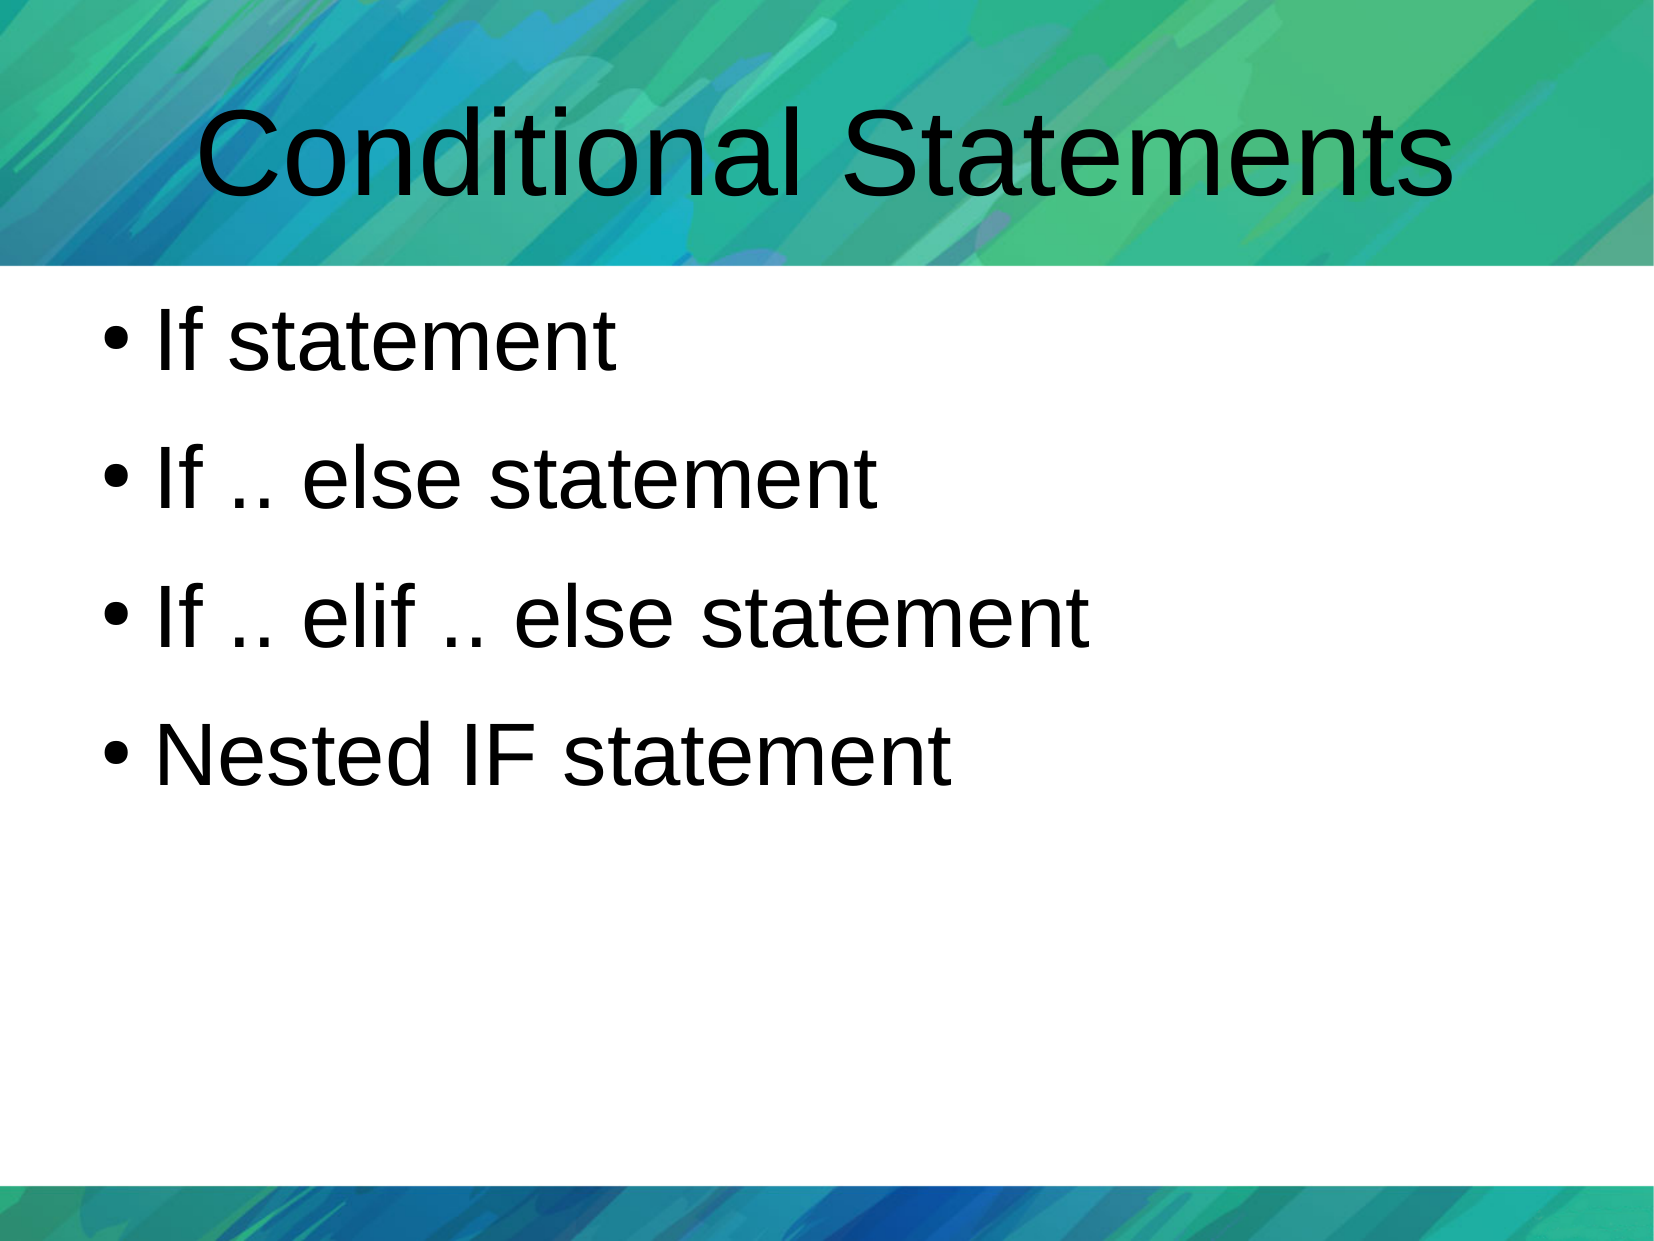

# Conditional Statements
If statement
If .. else statement
If .. elif .. else statement
Nested IF statement